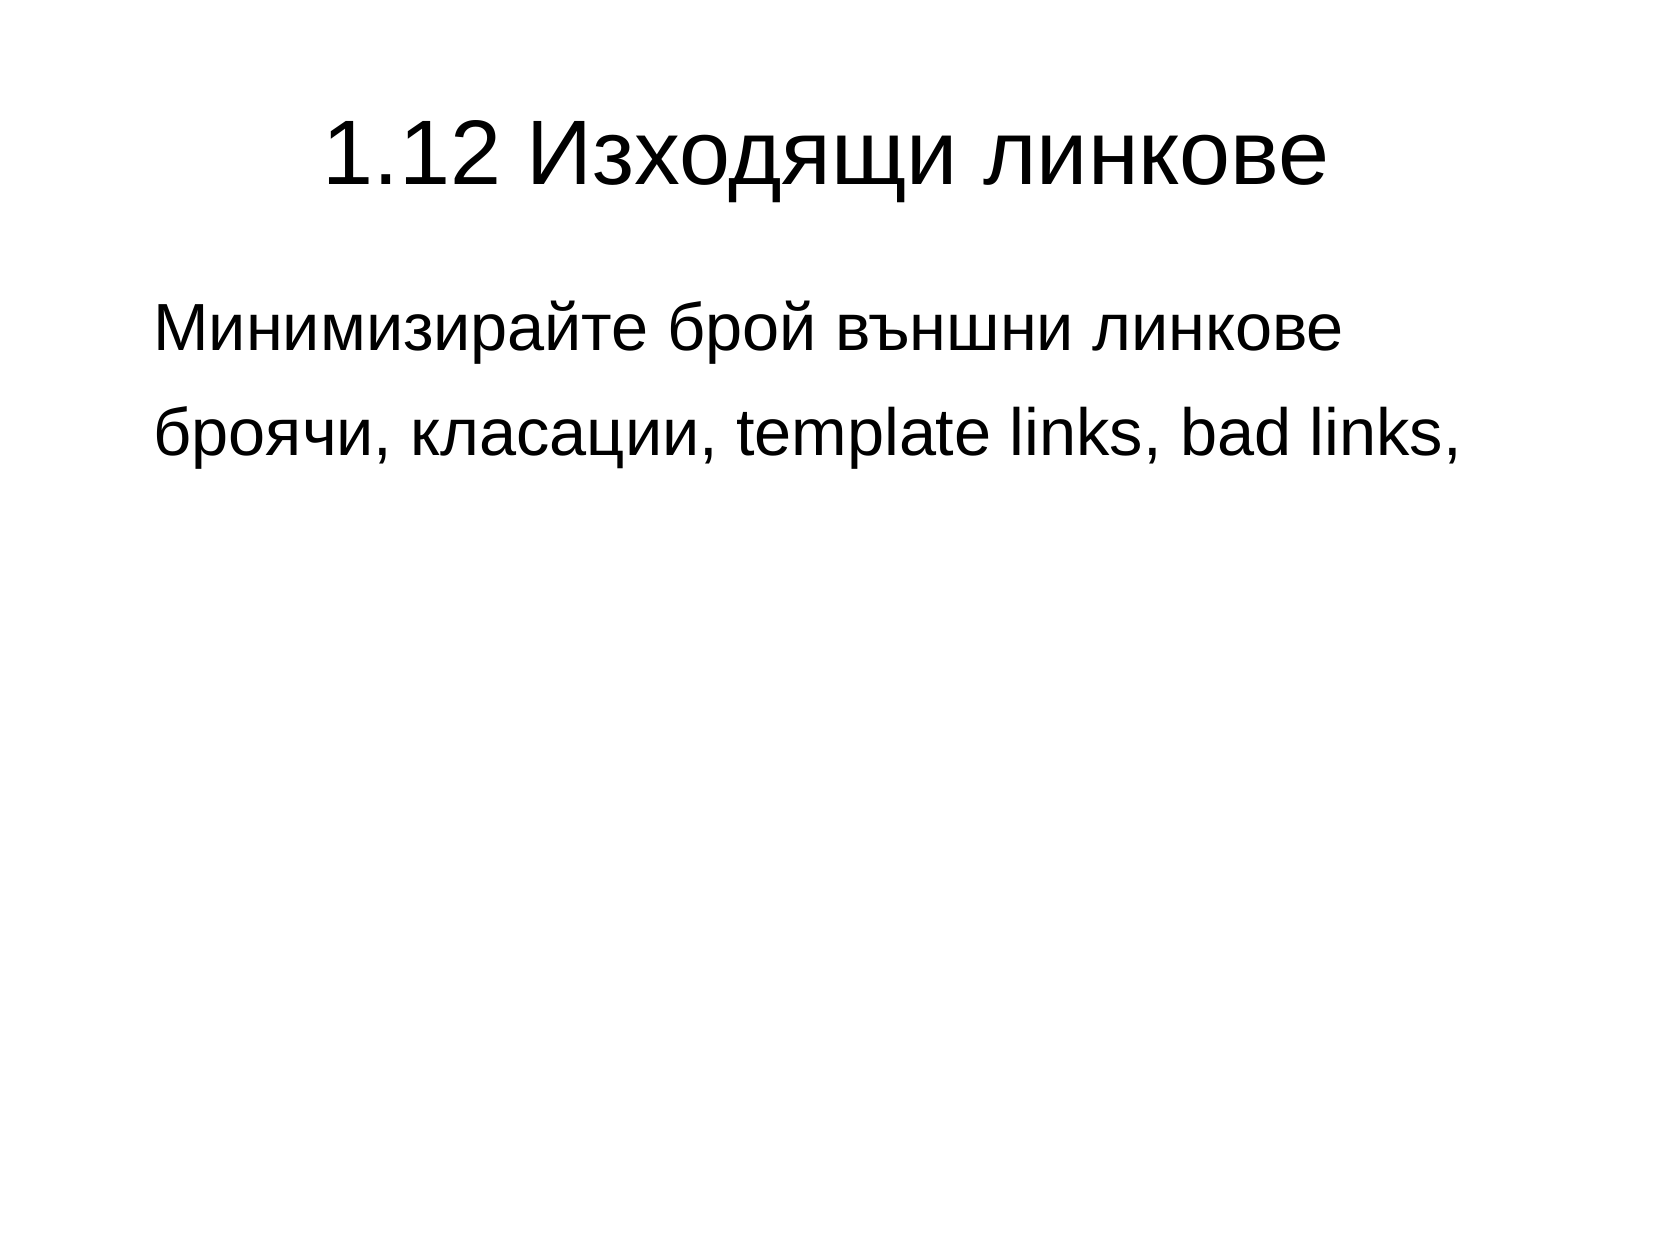

# 1.12 Изходящи линкове
Минимизирайте брой външни линкове
броячи, класации, template links, bad links,